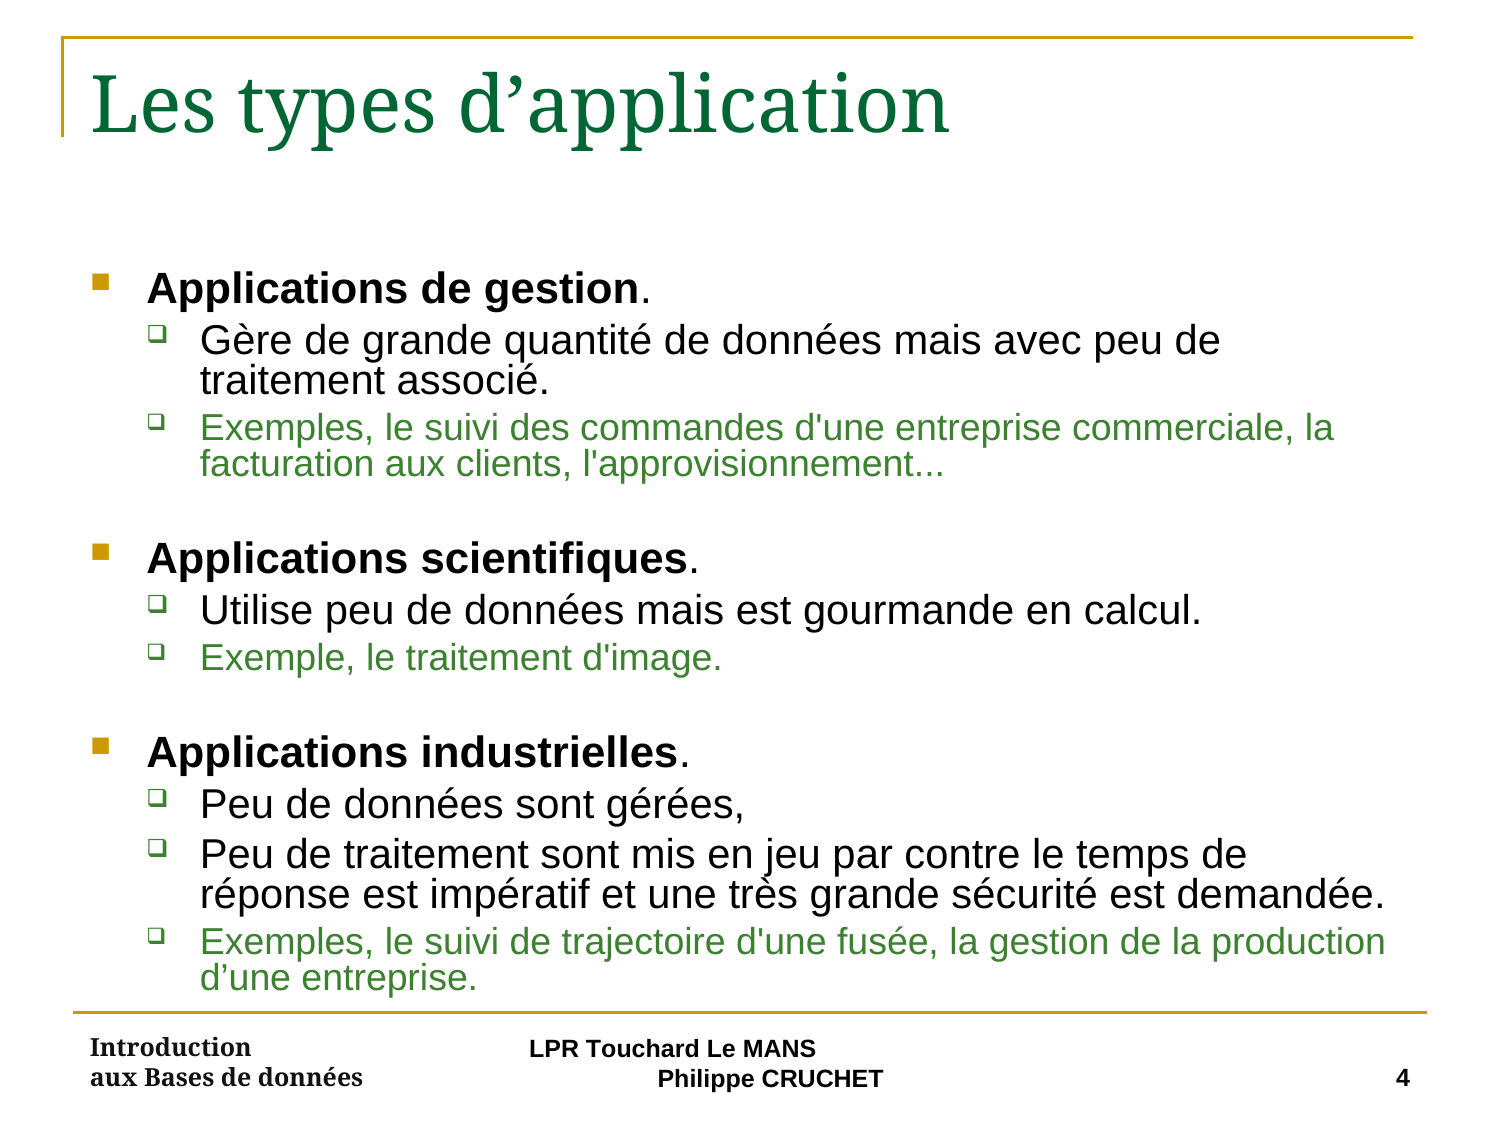

# Les types d’application
Applications de gestion.
Gère de grande quantité de données mais avec peu de traitement associé.
Exemples, le suivi des commandes d'une entreprise commerciale, la facturation aux clients, l'approvisionnement...
Applications scientifiques.
Utilise peu de données mais est gourmande en calcul.
Exemple, le traitement d'image.
Applications industrielles.
Peu de données sont gérées,
Peu de traitement sont mis en jeu par contre le temps de réponse est impératif et une très grande sécurité est demandée.
Exemples, le suivi de trajectoire d'une fusée, la gestion de la production d’une entreprise.
LPR Touchard Le MANS Philippe CRUCHET